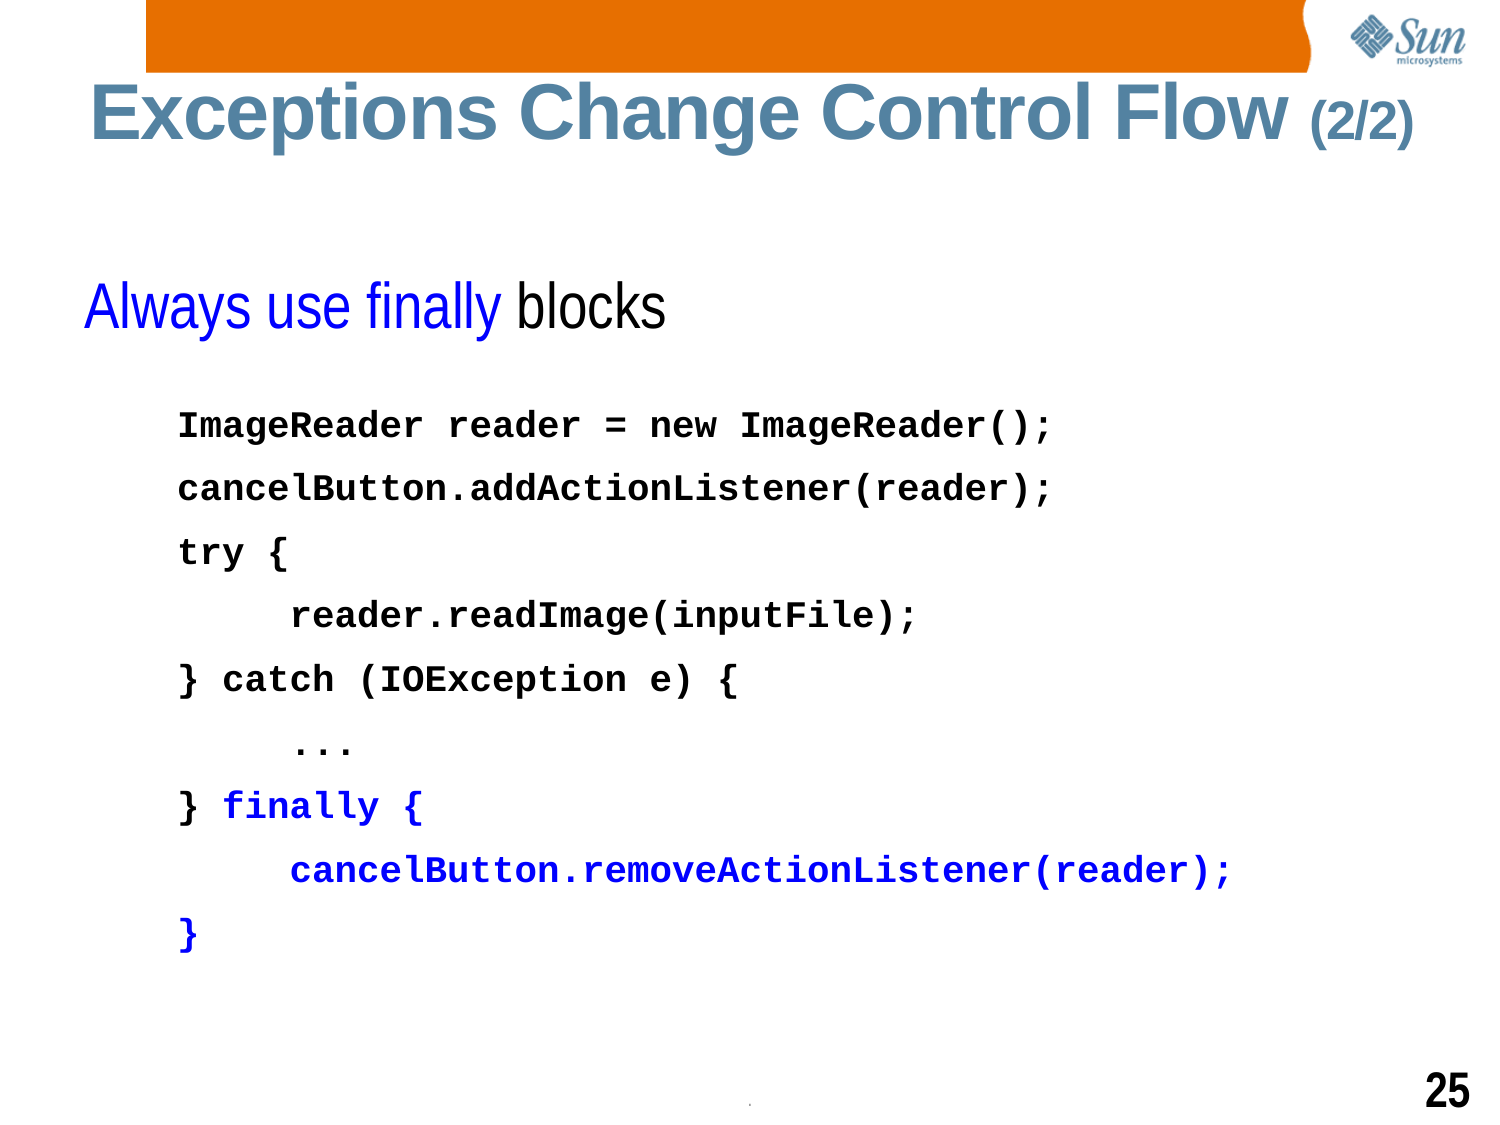

# Exceptions Change Control Flow (2/2)
Always use finally blocks
 ImageReader reader = new ImageReader();
 cancelButton.addActionListener(reader);
 try {
 reader.readImage(inputFile);
 } catch (IOException e) {
 ...
 } finally {
 cancelButton.removeActionListener(reader);
 }